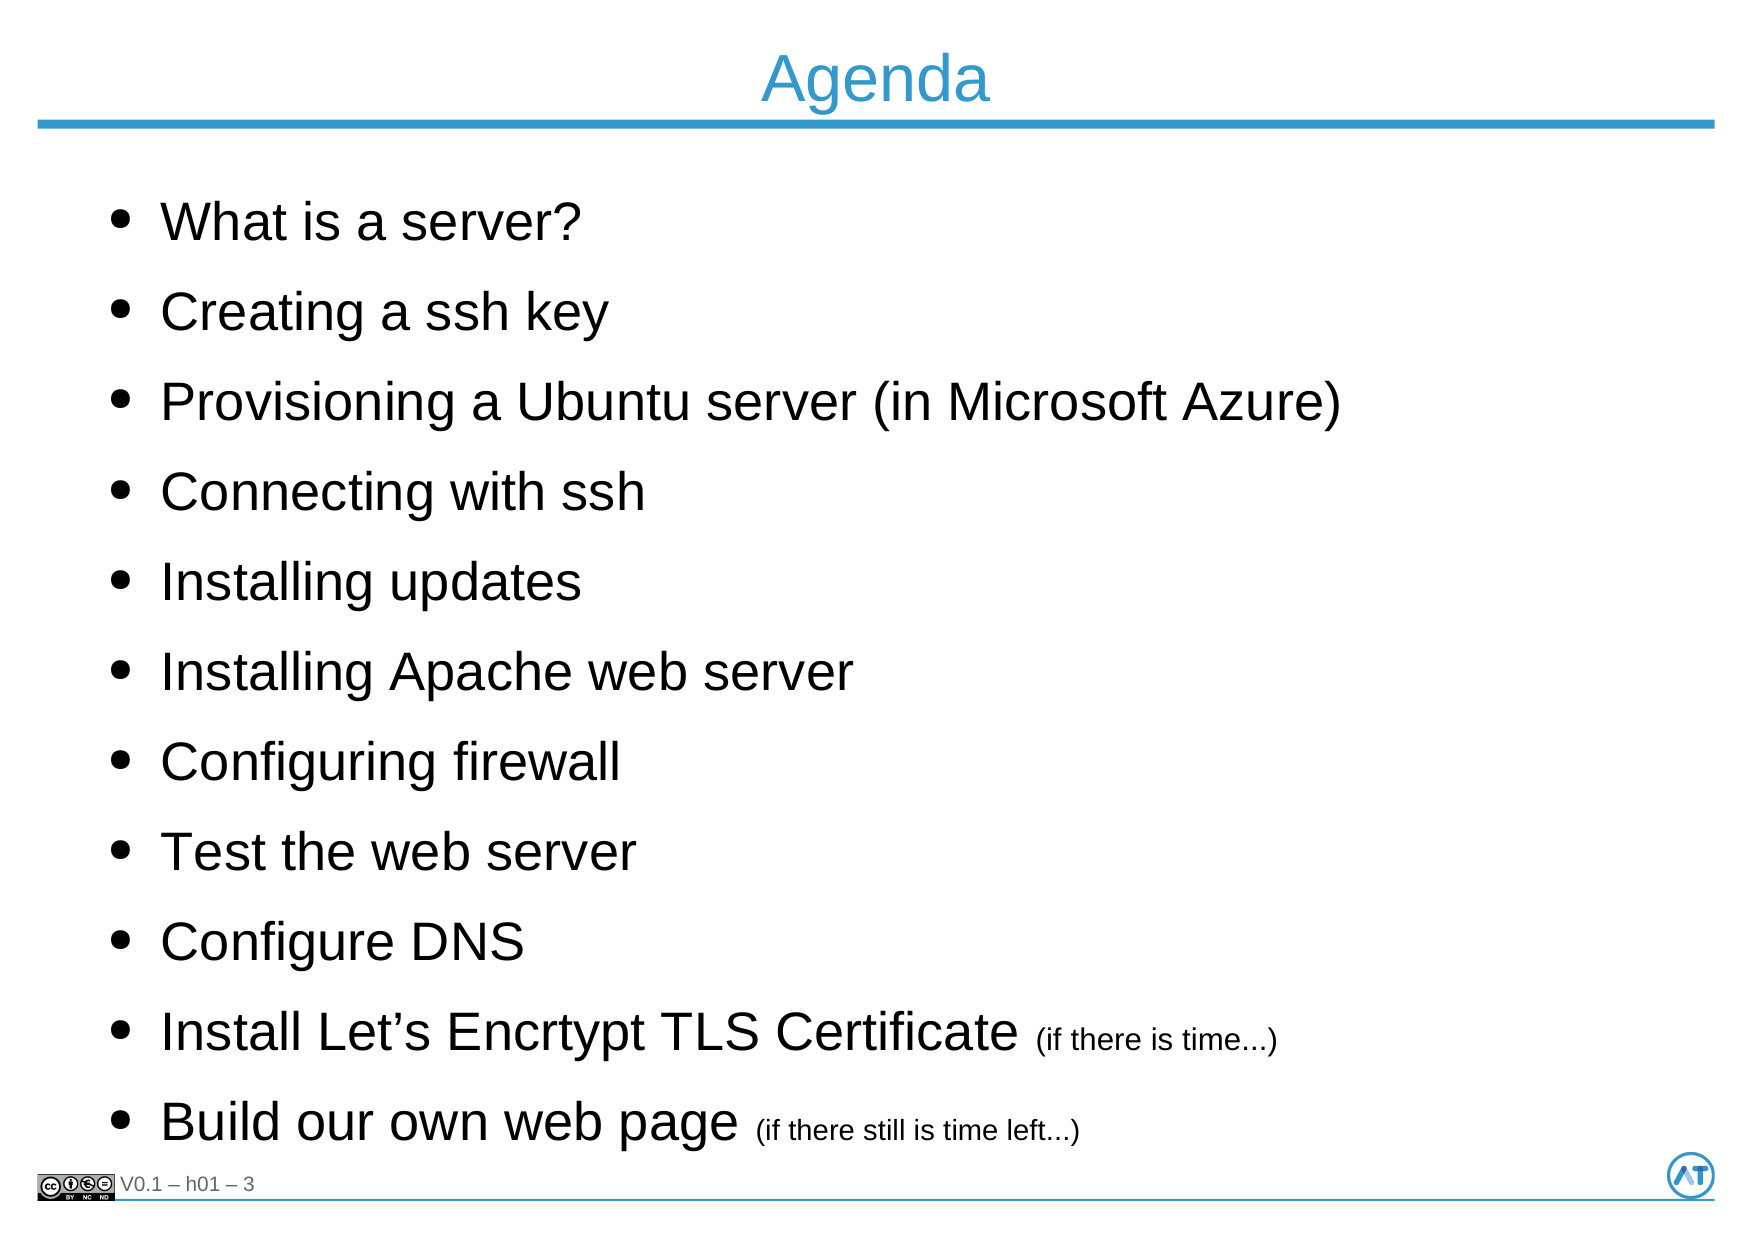

# Agenda
What is a server?
Creating a ssh key
Provisioning a Ubuntu server (in Microsoft Azure)
Connecting with ssh
Installing updates
Installing Apache web server
Configuring firewall
Test the web server
Configure DNS
Install Let’s Encrtypt TLS Certificate (if there is time...)
Build our own web page (if there still is time left...)